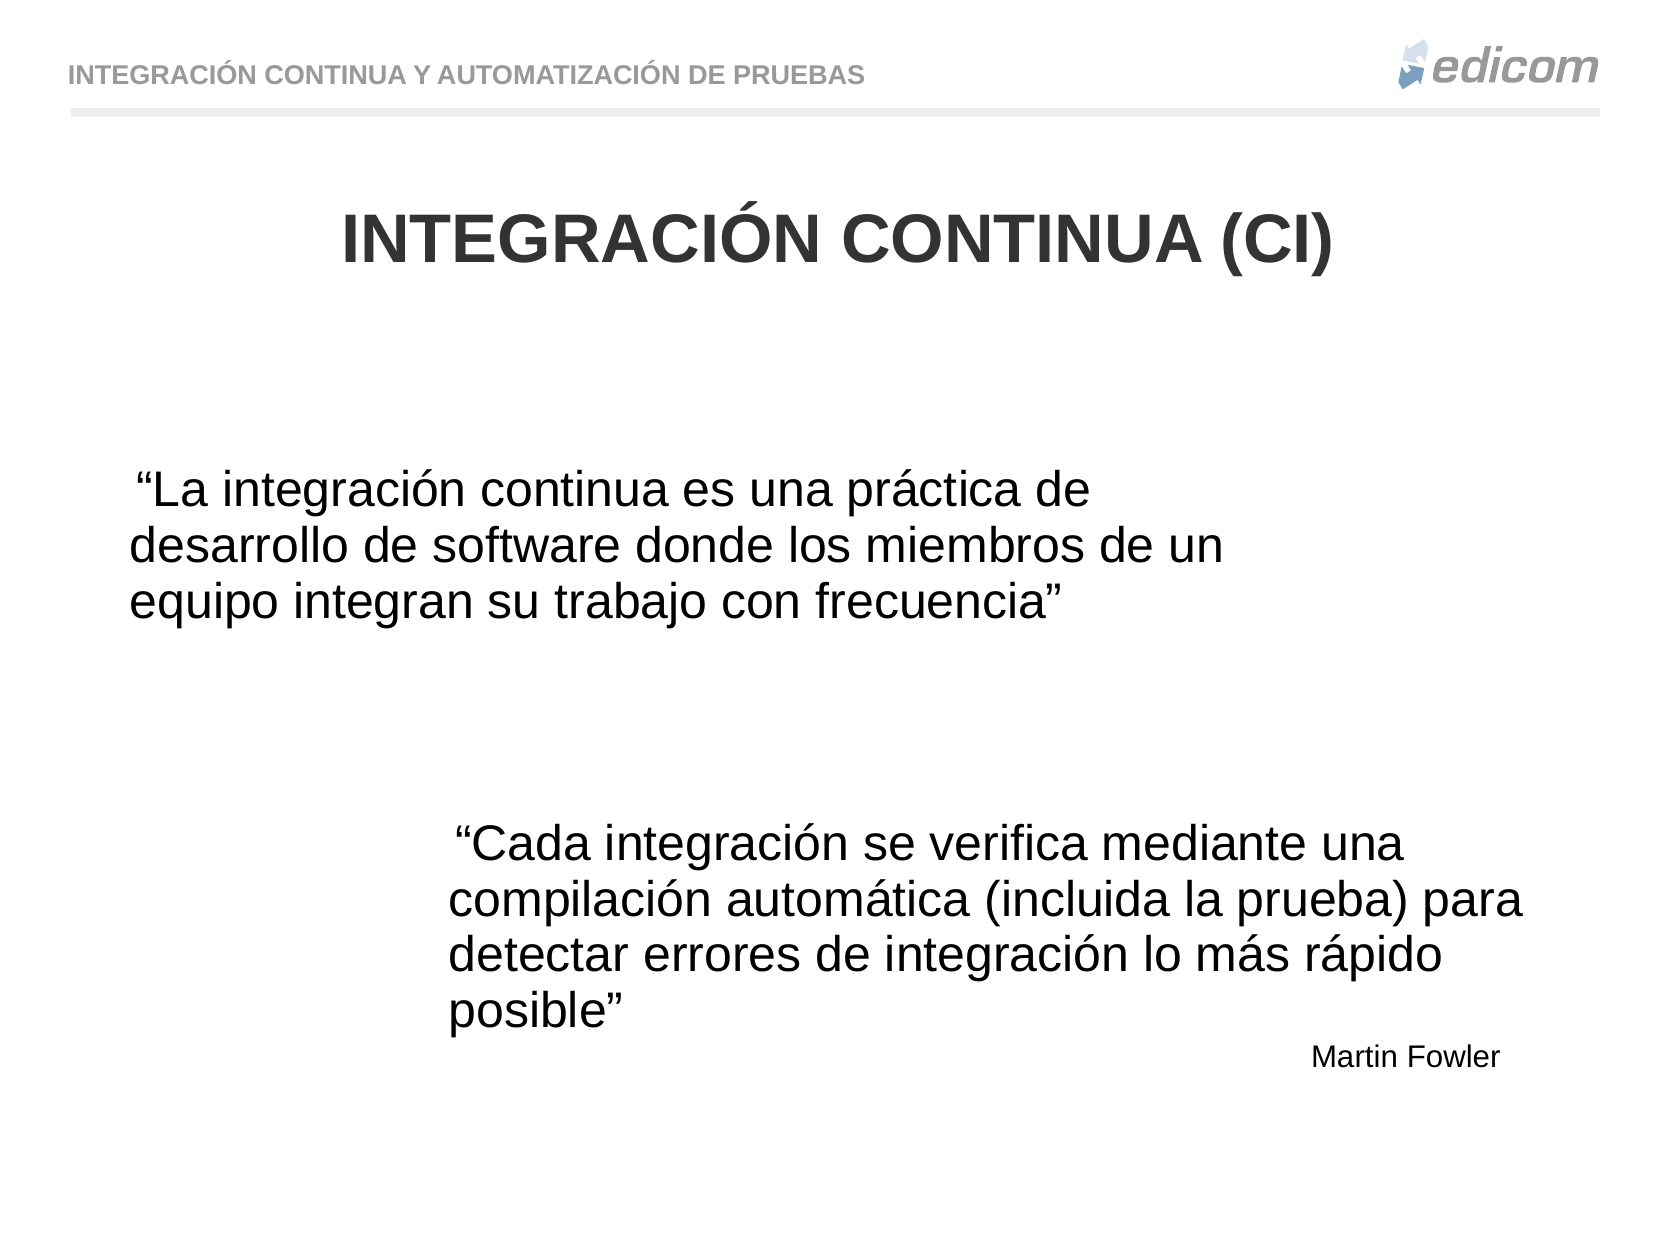

# INTEGRACIÓN CONTINUA (CI)
“La integración continua es una práctica de desarrollo de software donde los miembros de un equipo integran su trabajo con frecuencia”
“Cada integración se verifica mediante una compilación automática (incluida la prueba) para detectar errores de integración lo más rápido posible”
Martin Fowler